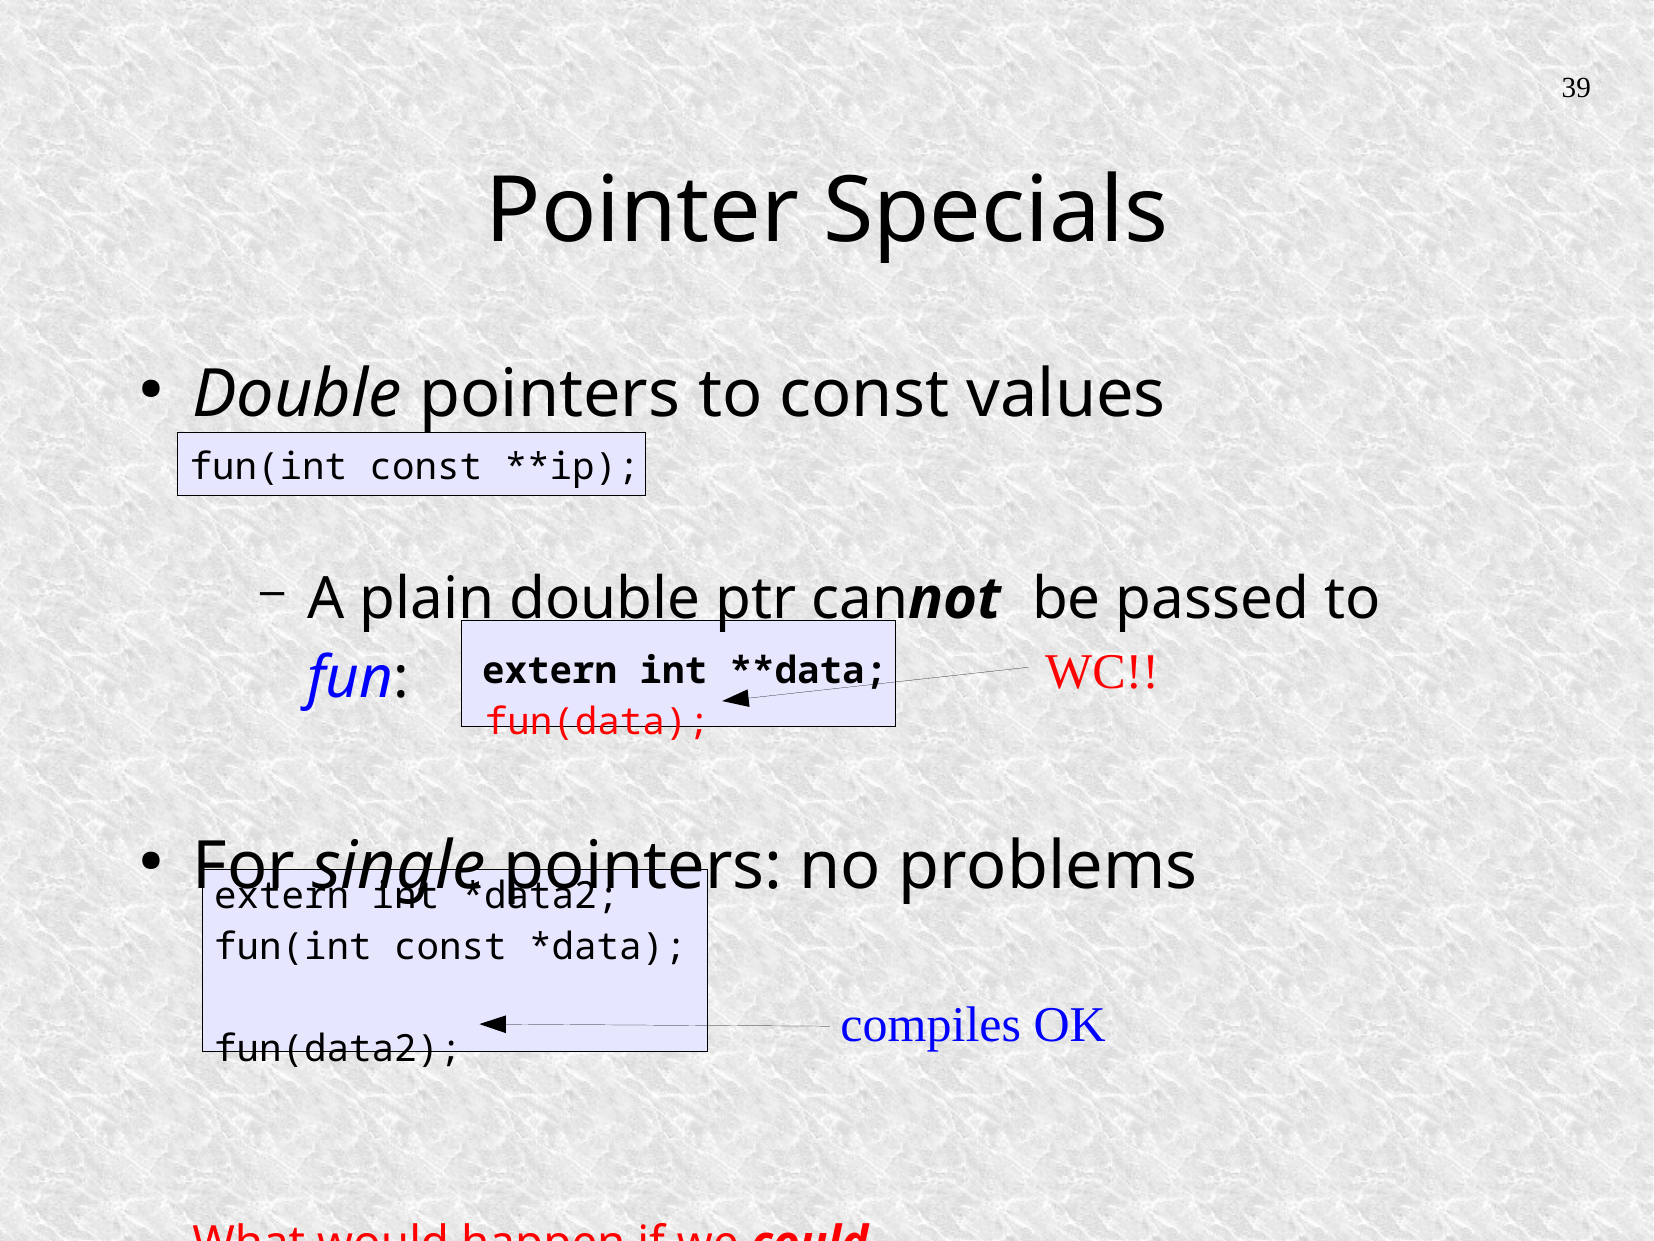

39
# Pointer Specials
Double pointers to const values
A plain double ptr cannot be passed to
fun:
For single pointers: no problems
What would happen if we could
initialize a Type const ** with a Type **?
fun(int const **ip);
 extern int **data;
 			fun(data);
WC!!
extern int *data2;
fun(int const *data);
fun(data2);
compiles OK